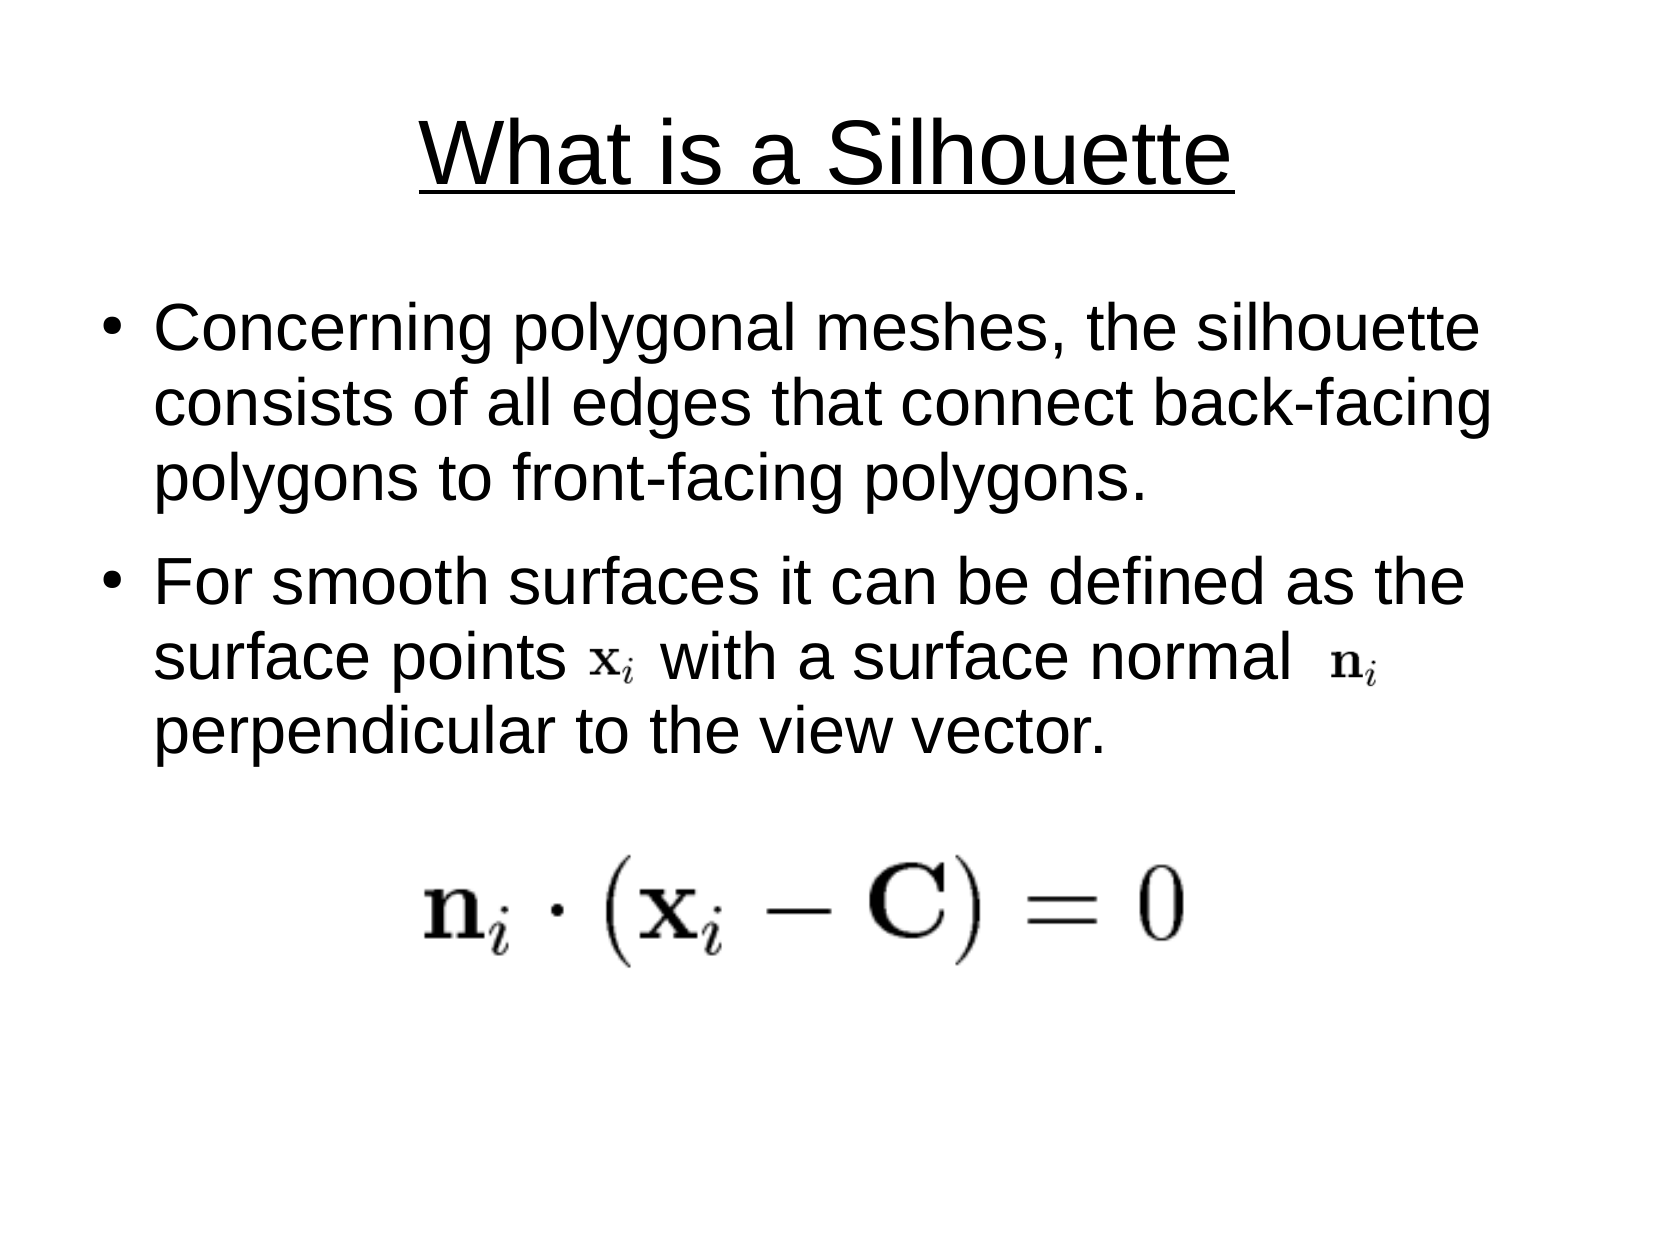

# What is a Silhouette
Concerning polygonal meshes, the silhouette consists of all edges that connect back-facing polygons to front-facing polygons.
For smooth surfaces it can be defined as the surface points with a surface normal perpendicular to the view vector.